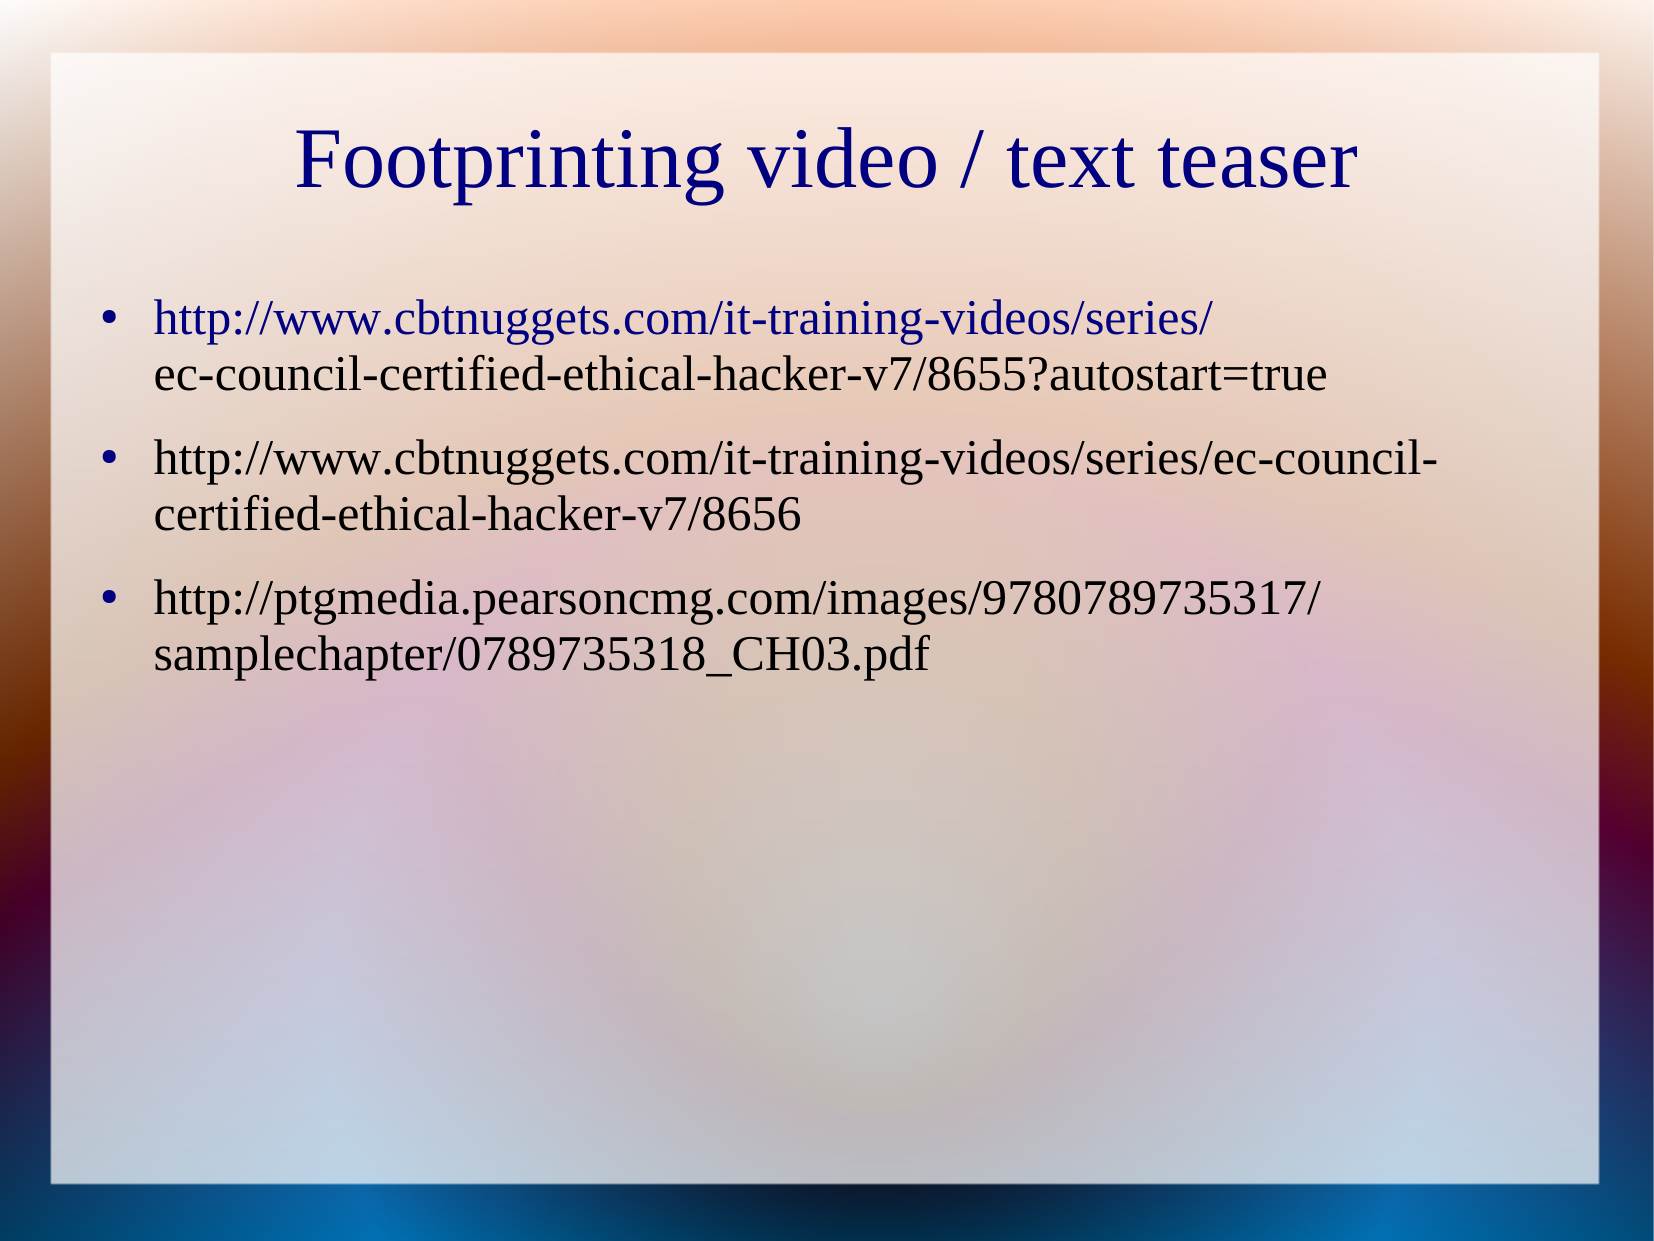

# Footprinting video / text teaser
http://www.cbtnuggets.com/it-training-videos/series/
ec-council-certified-ethical-hacker-v7/8655?autostart=true
http://www.cbtnuggets.com/it-training-videos/series/ec-council-certified-ethical-hacker-v7/8656
http://ptgmedia.pearsoncmg.com/images/9780789735317/samplechapter/0789735318_CH03.pdf